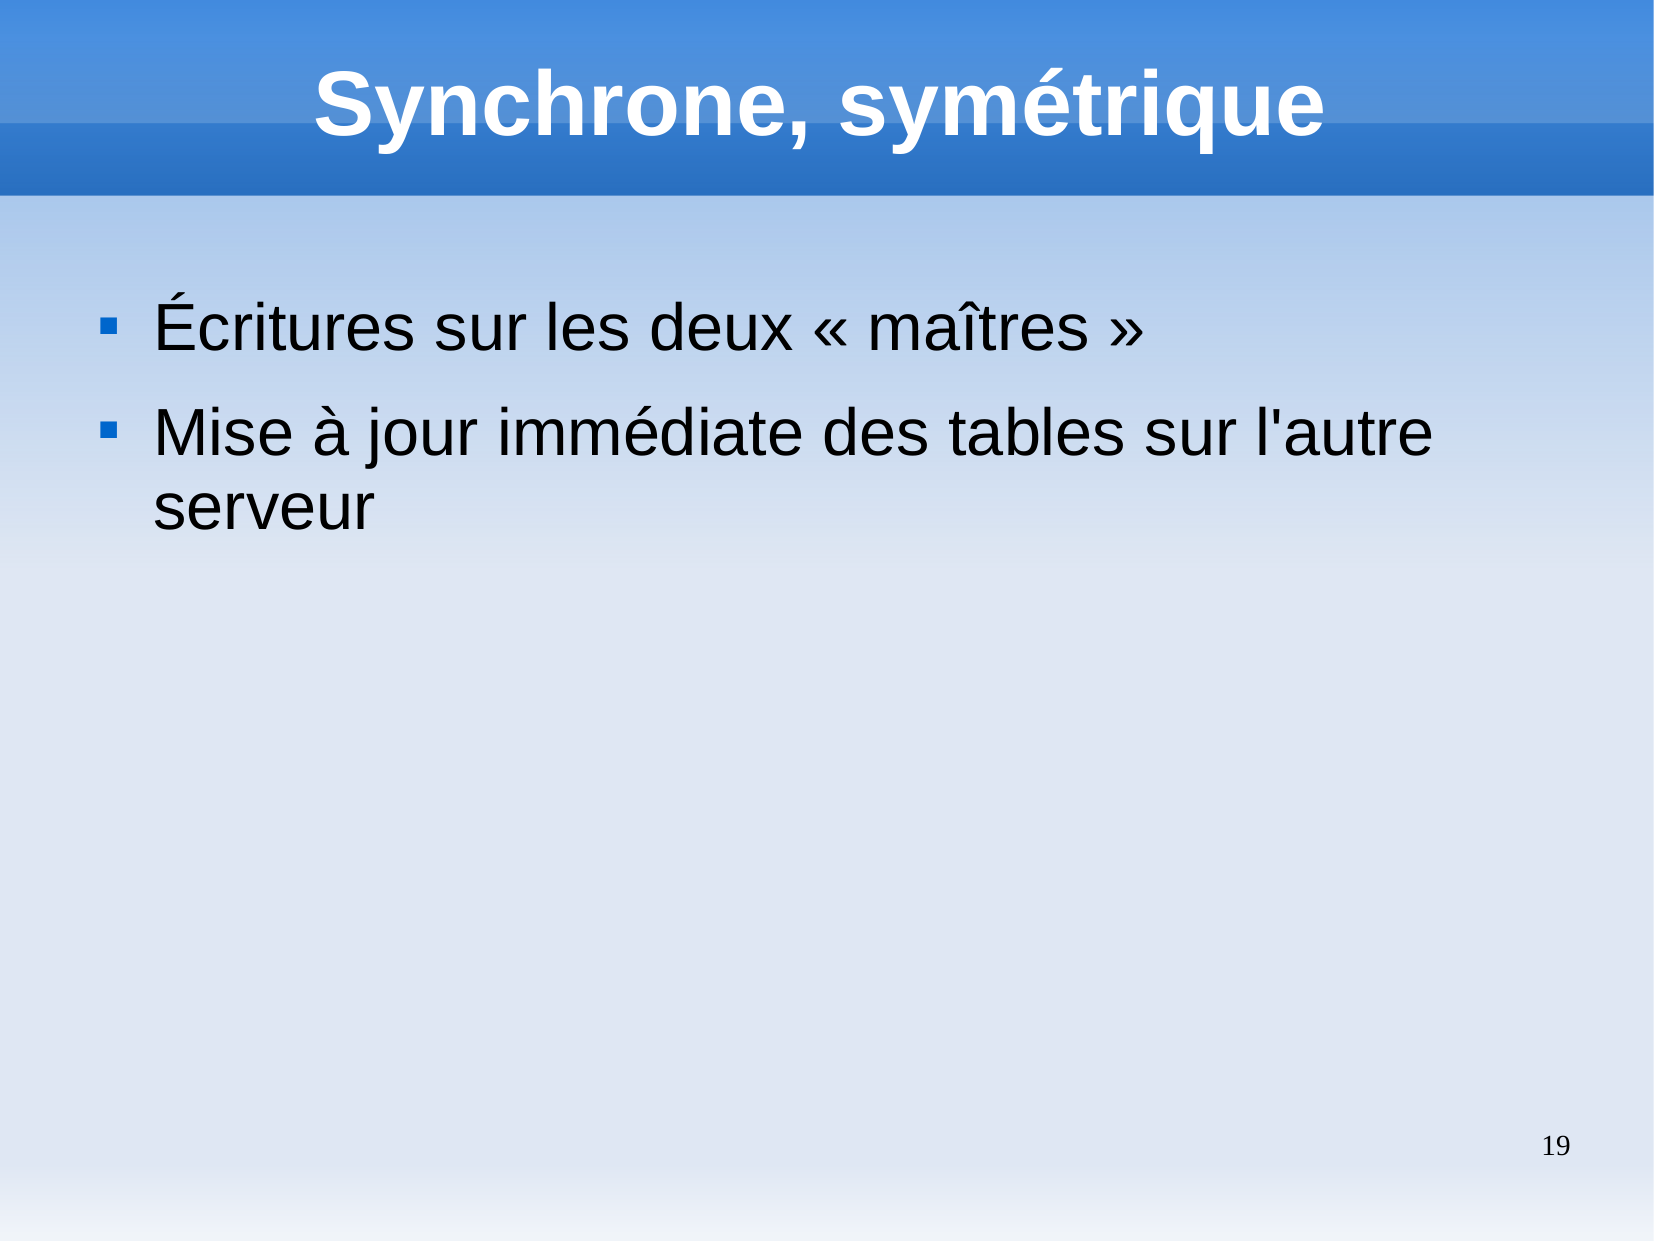

# Synchrone, symétrique
Écritures sur les deux « maîtres »
Mise à jour immédiate des tables sur l'autre serveur
19